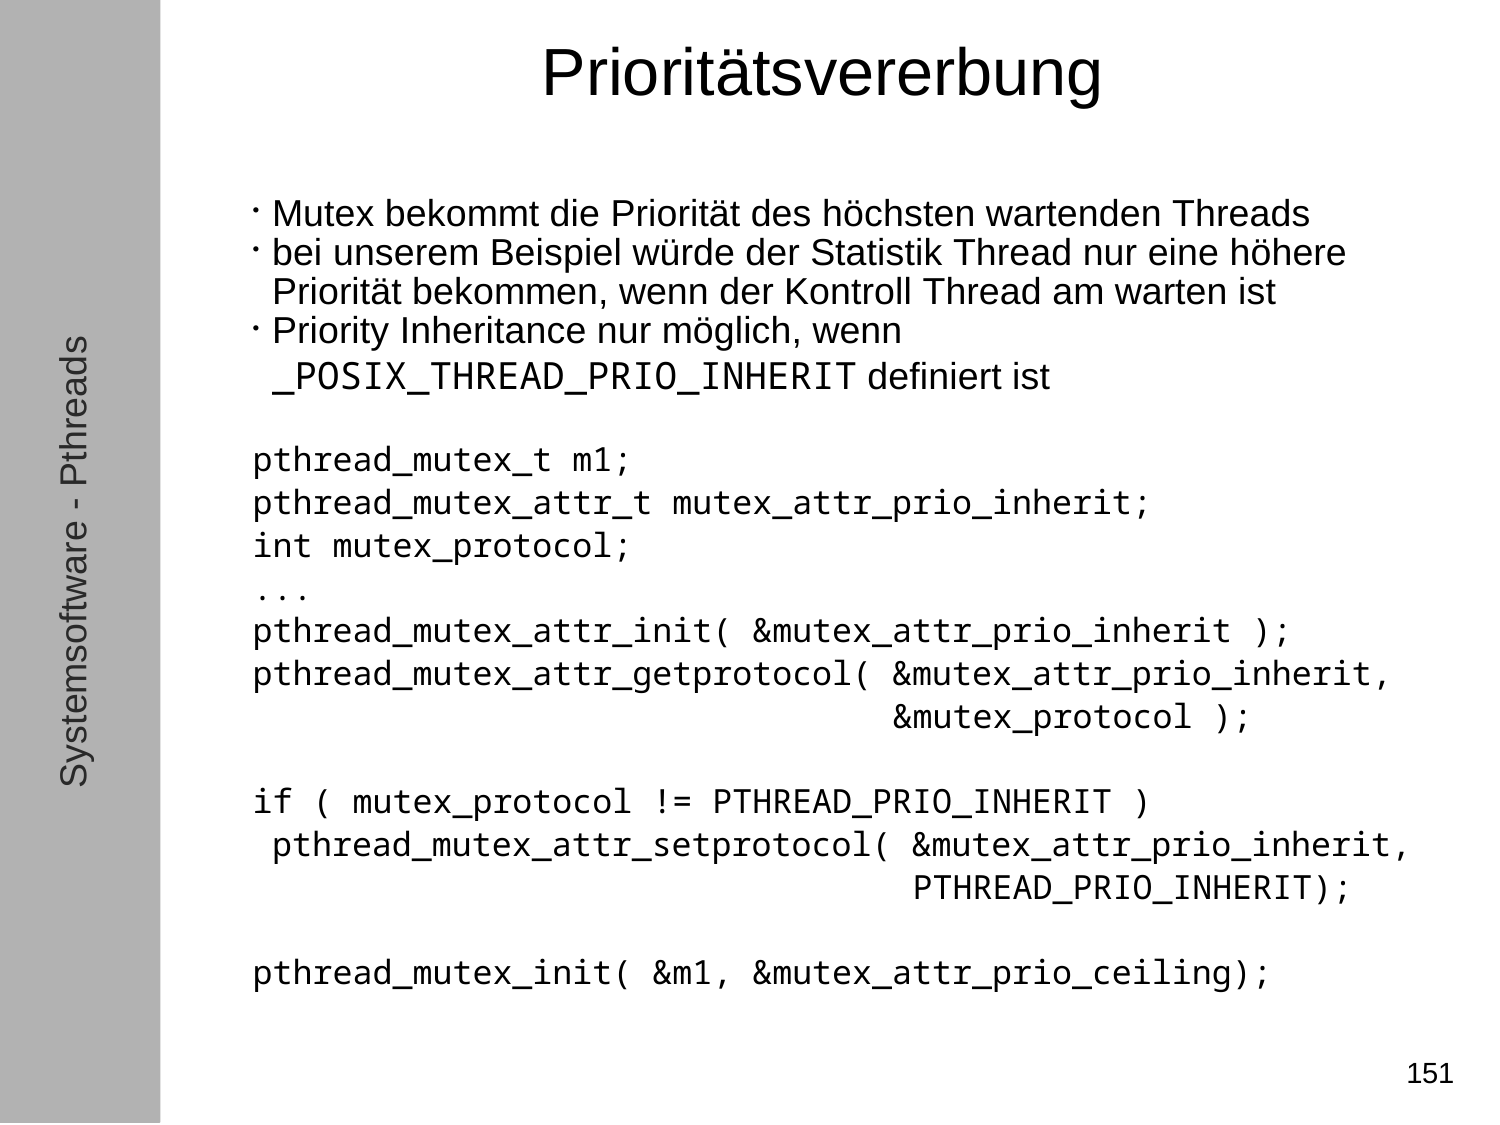

Prioritätsvererbung
Mutex bekommt die Priorität des höchsten wartenden Threads
bei unserem Beispiel würde der Statistik Thread nur eine höhere Priorität bekommen, wenn der Kontroll Thread am warten ist
Priority Inheritance nur möglich, wenn _POSIX_THREAD_PRIO_INHERIT definiert ist
pthread_mutex_t m1;
pthread_mutex_attr_t mutex_attr_prio_inherit;
int mutex_protocol;
...
pthread_mutex_attr_init( &mutex_attr_prio_inherit );
pthread_mutex_attr_getprotocol( &mutex_attr_prio_inherit,
 &mutex_protocol );
if ( mutex_protocol != PTHREAD_PRIO_INHERIT )
	pthread_mutex_attr_setprotocol( &mutex_attr_prio_inherit,
 PTHREAD_PRIO_INHERIT);
pthread_mutex_init( &m1, &mutex_attr_prio_ceiling);
Systemsoftware - Pthreads